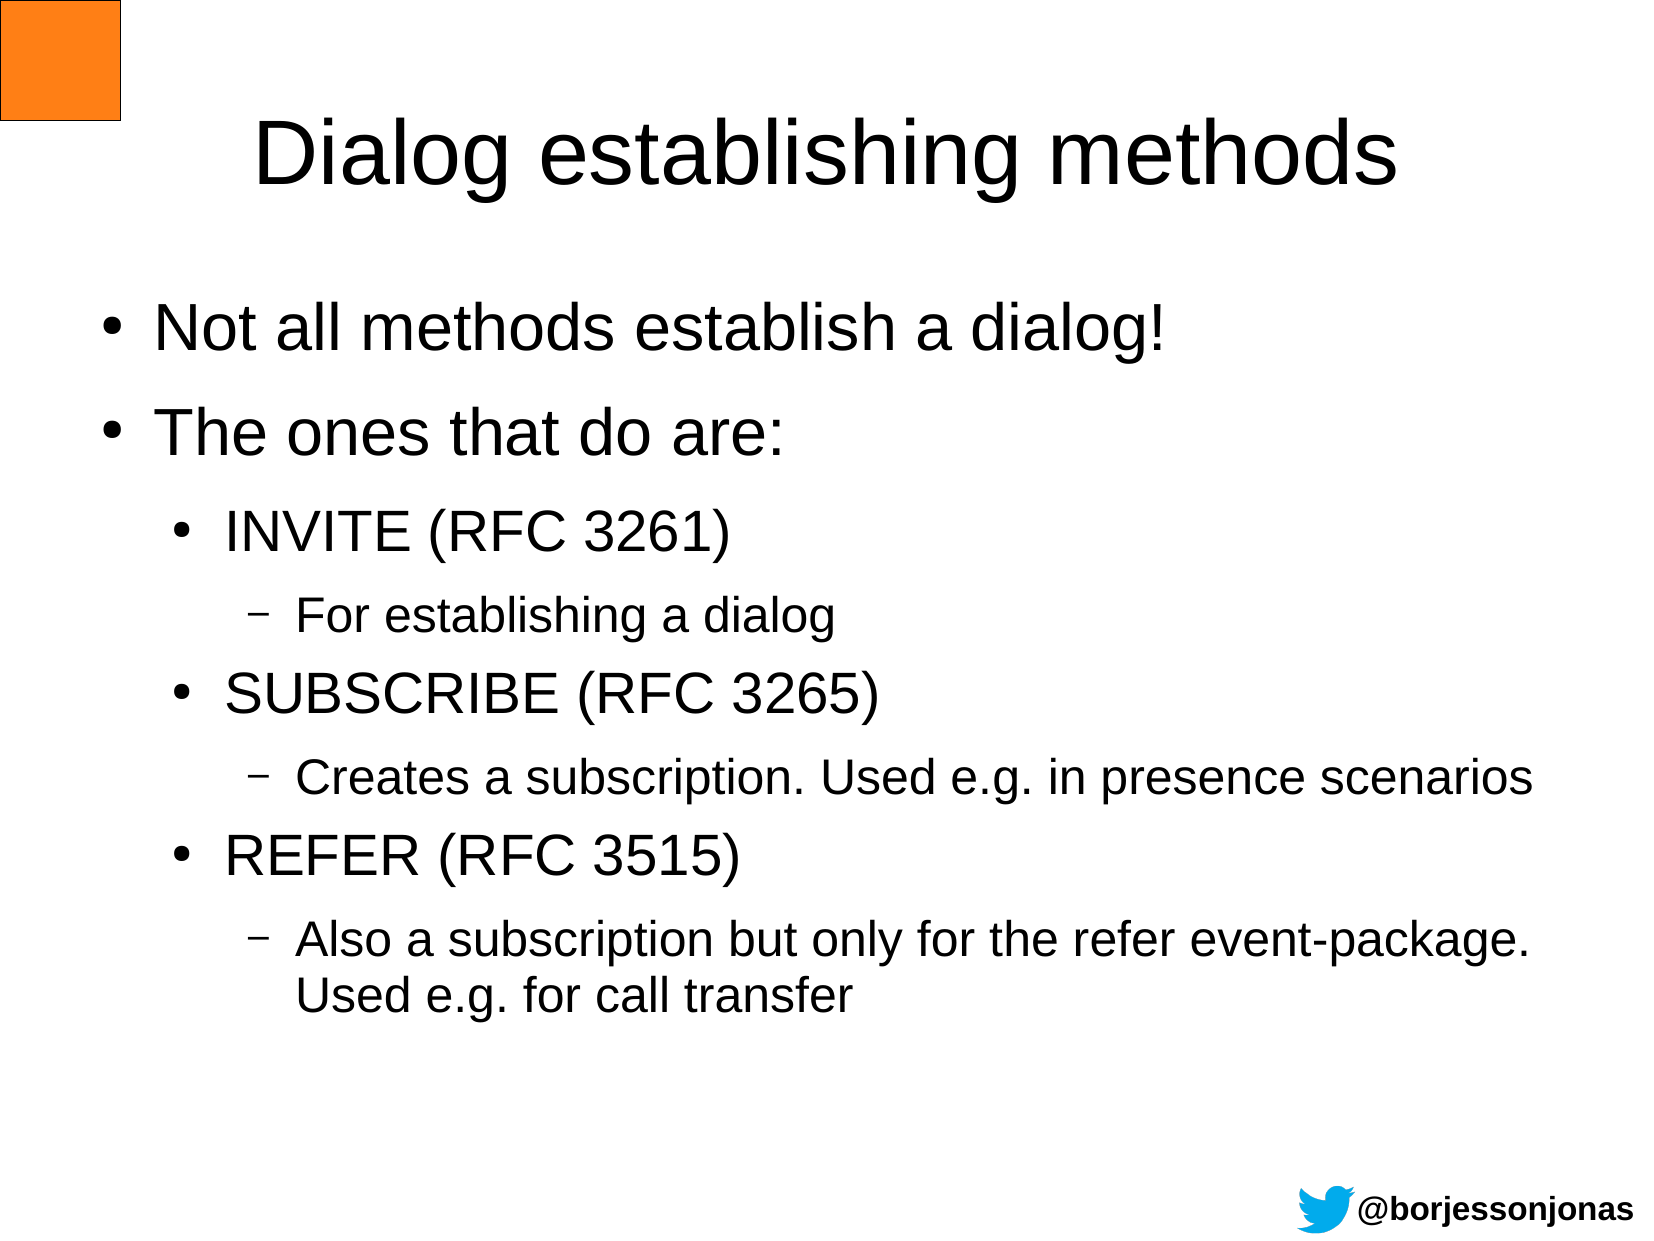

# Dialog establishing methods
Not all methods establish a dialog!
The ones that do are:
INVITE (RFC 3261)
For establishing a dialog
SUBSCRIBE (RFC 3265)
Creates a subscription. Used e.g. in presence scenarios
REFER (RFC 3515)
Also a subscription but only for the refer event-package. Used e.g. for call transfer